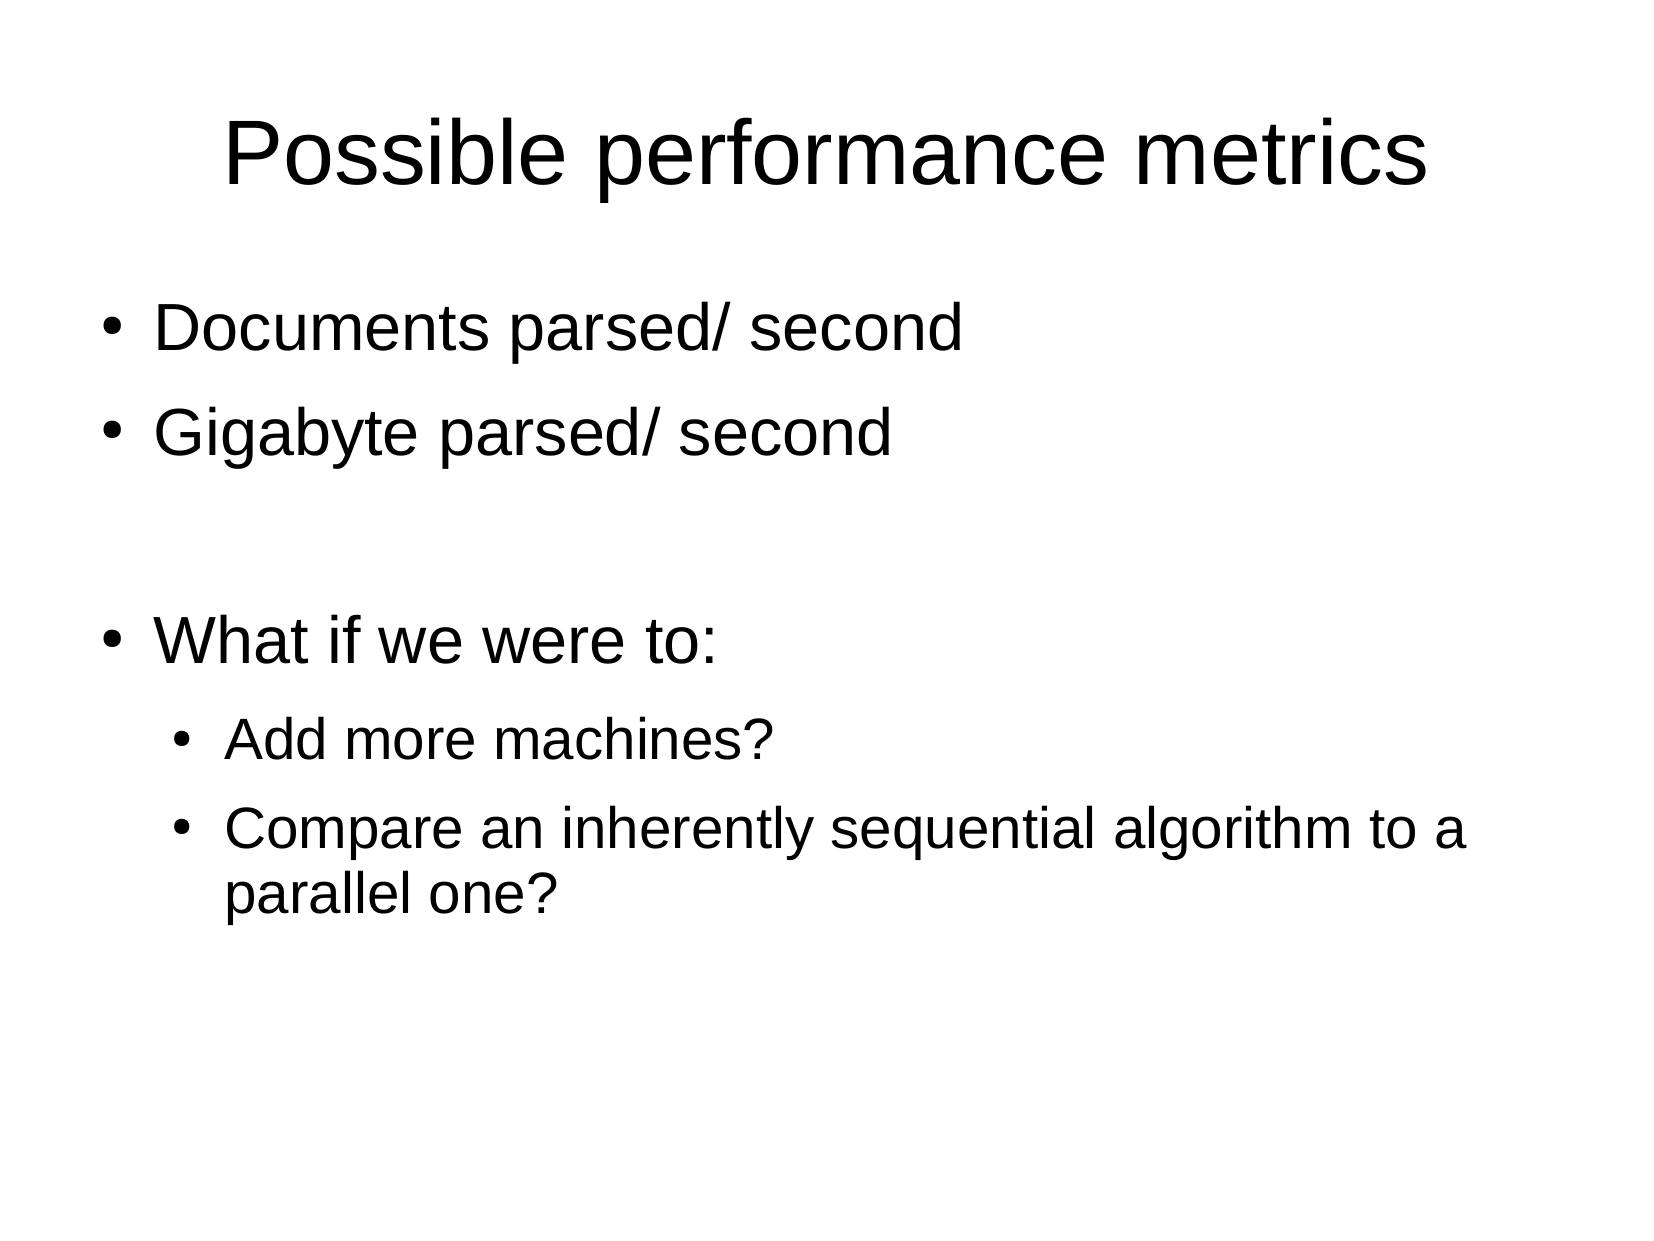

# Possible performance metrics
Documents parsed/ second
Gigabyte parsed/ second
What if we were to:
Add more machines?
Compare an inherently sequential algorithm to a parallel one?